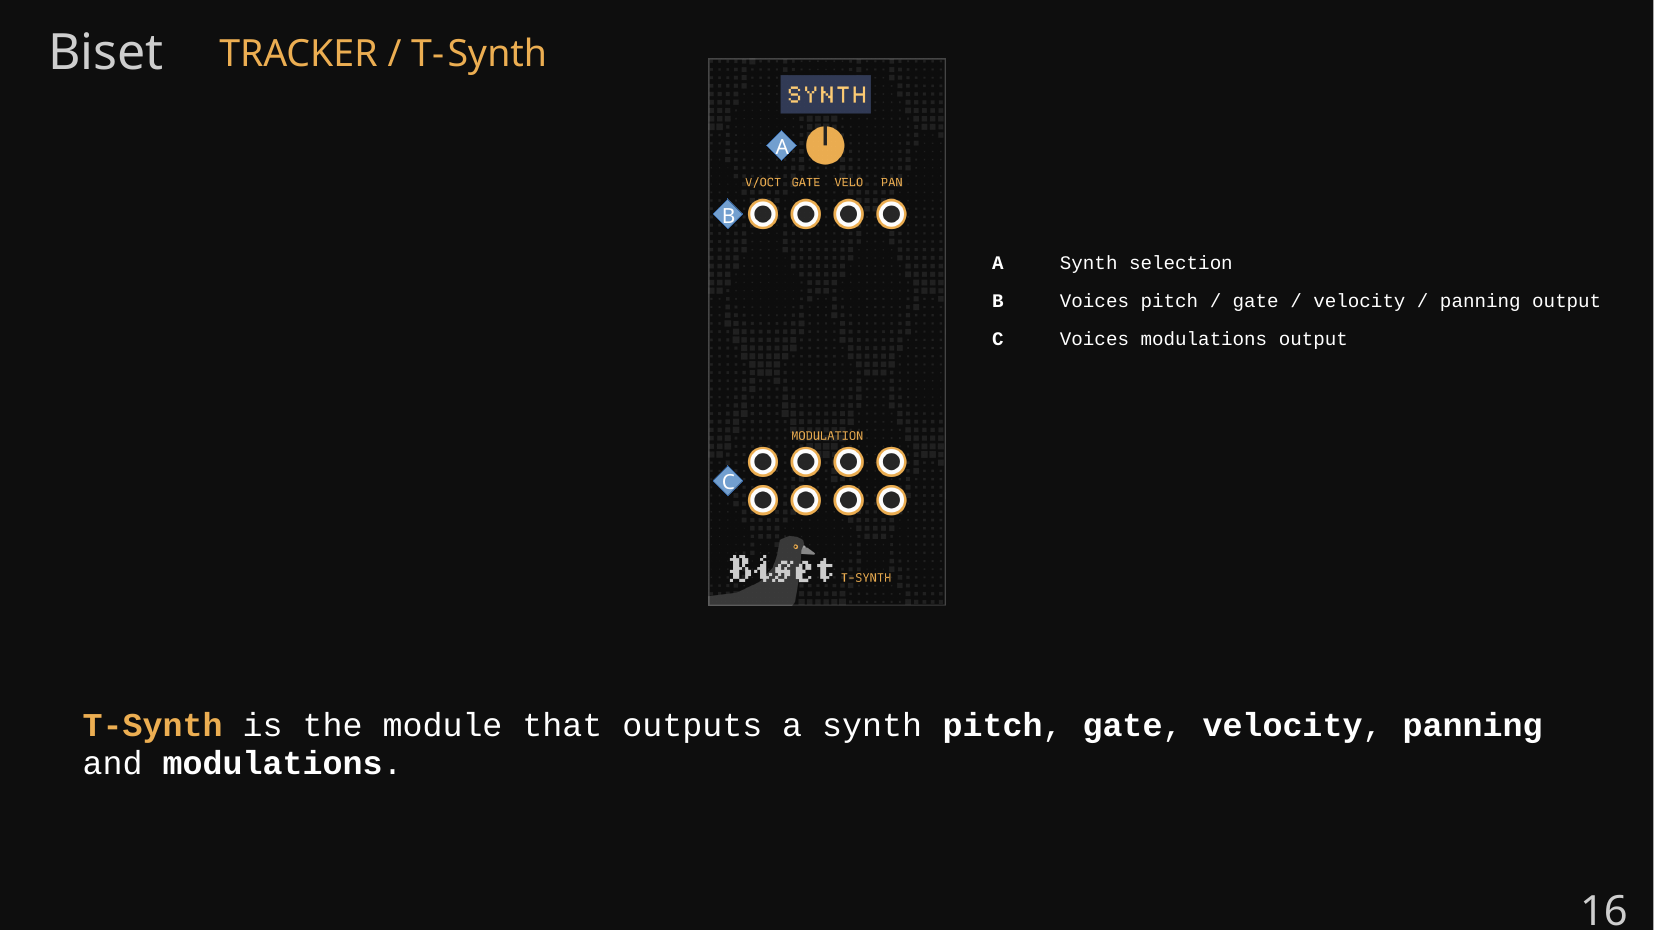

Biset
TRACKER / T-Synth
A
B
A	Synth selection
B	Voices pitch / gate / velocity / panning output
C	Voices modulations output
C
# T-Synth is the module that outputs a synth pitch, gate, velocity, panning and modulations.
16